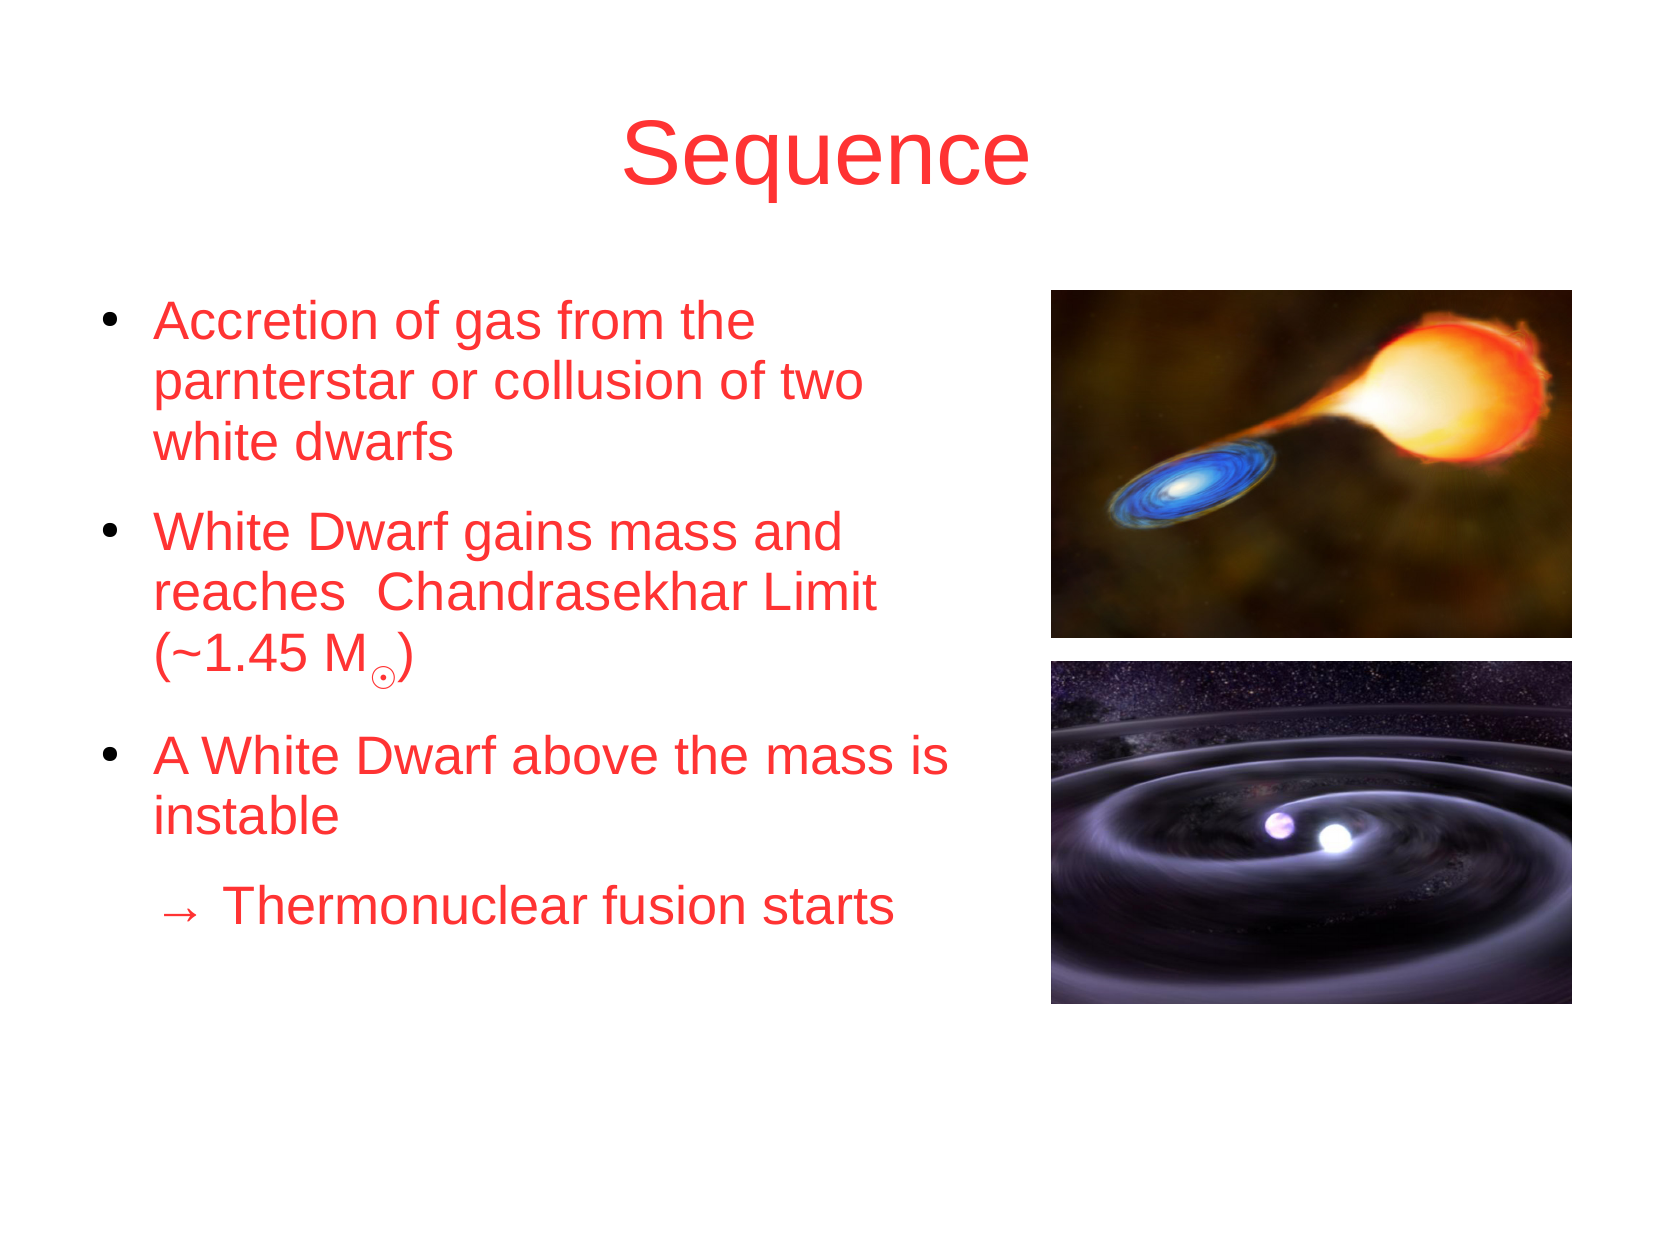

# Sequence
Accretion of gas from the parnterstar or collusion of two white dwarfs
White Dwarf gains mass and reaches Chandrasekhar Limit (~1.45 M☉)
A White Dwarf above the mass is instable
→ Thermonuclear fusion starts